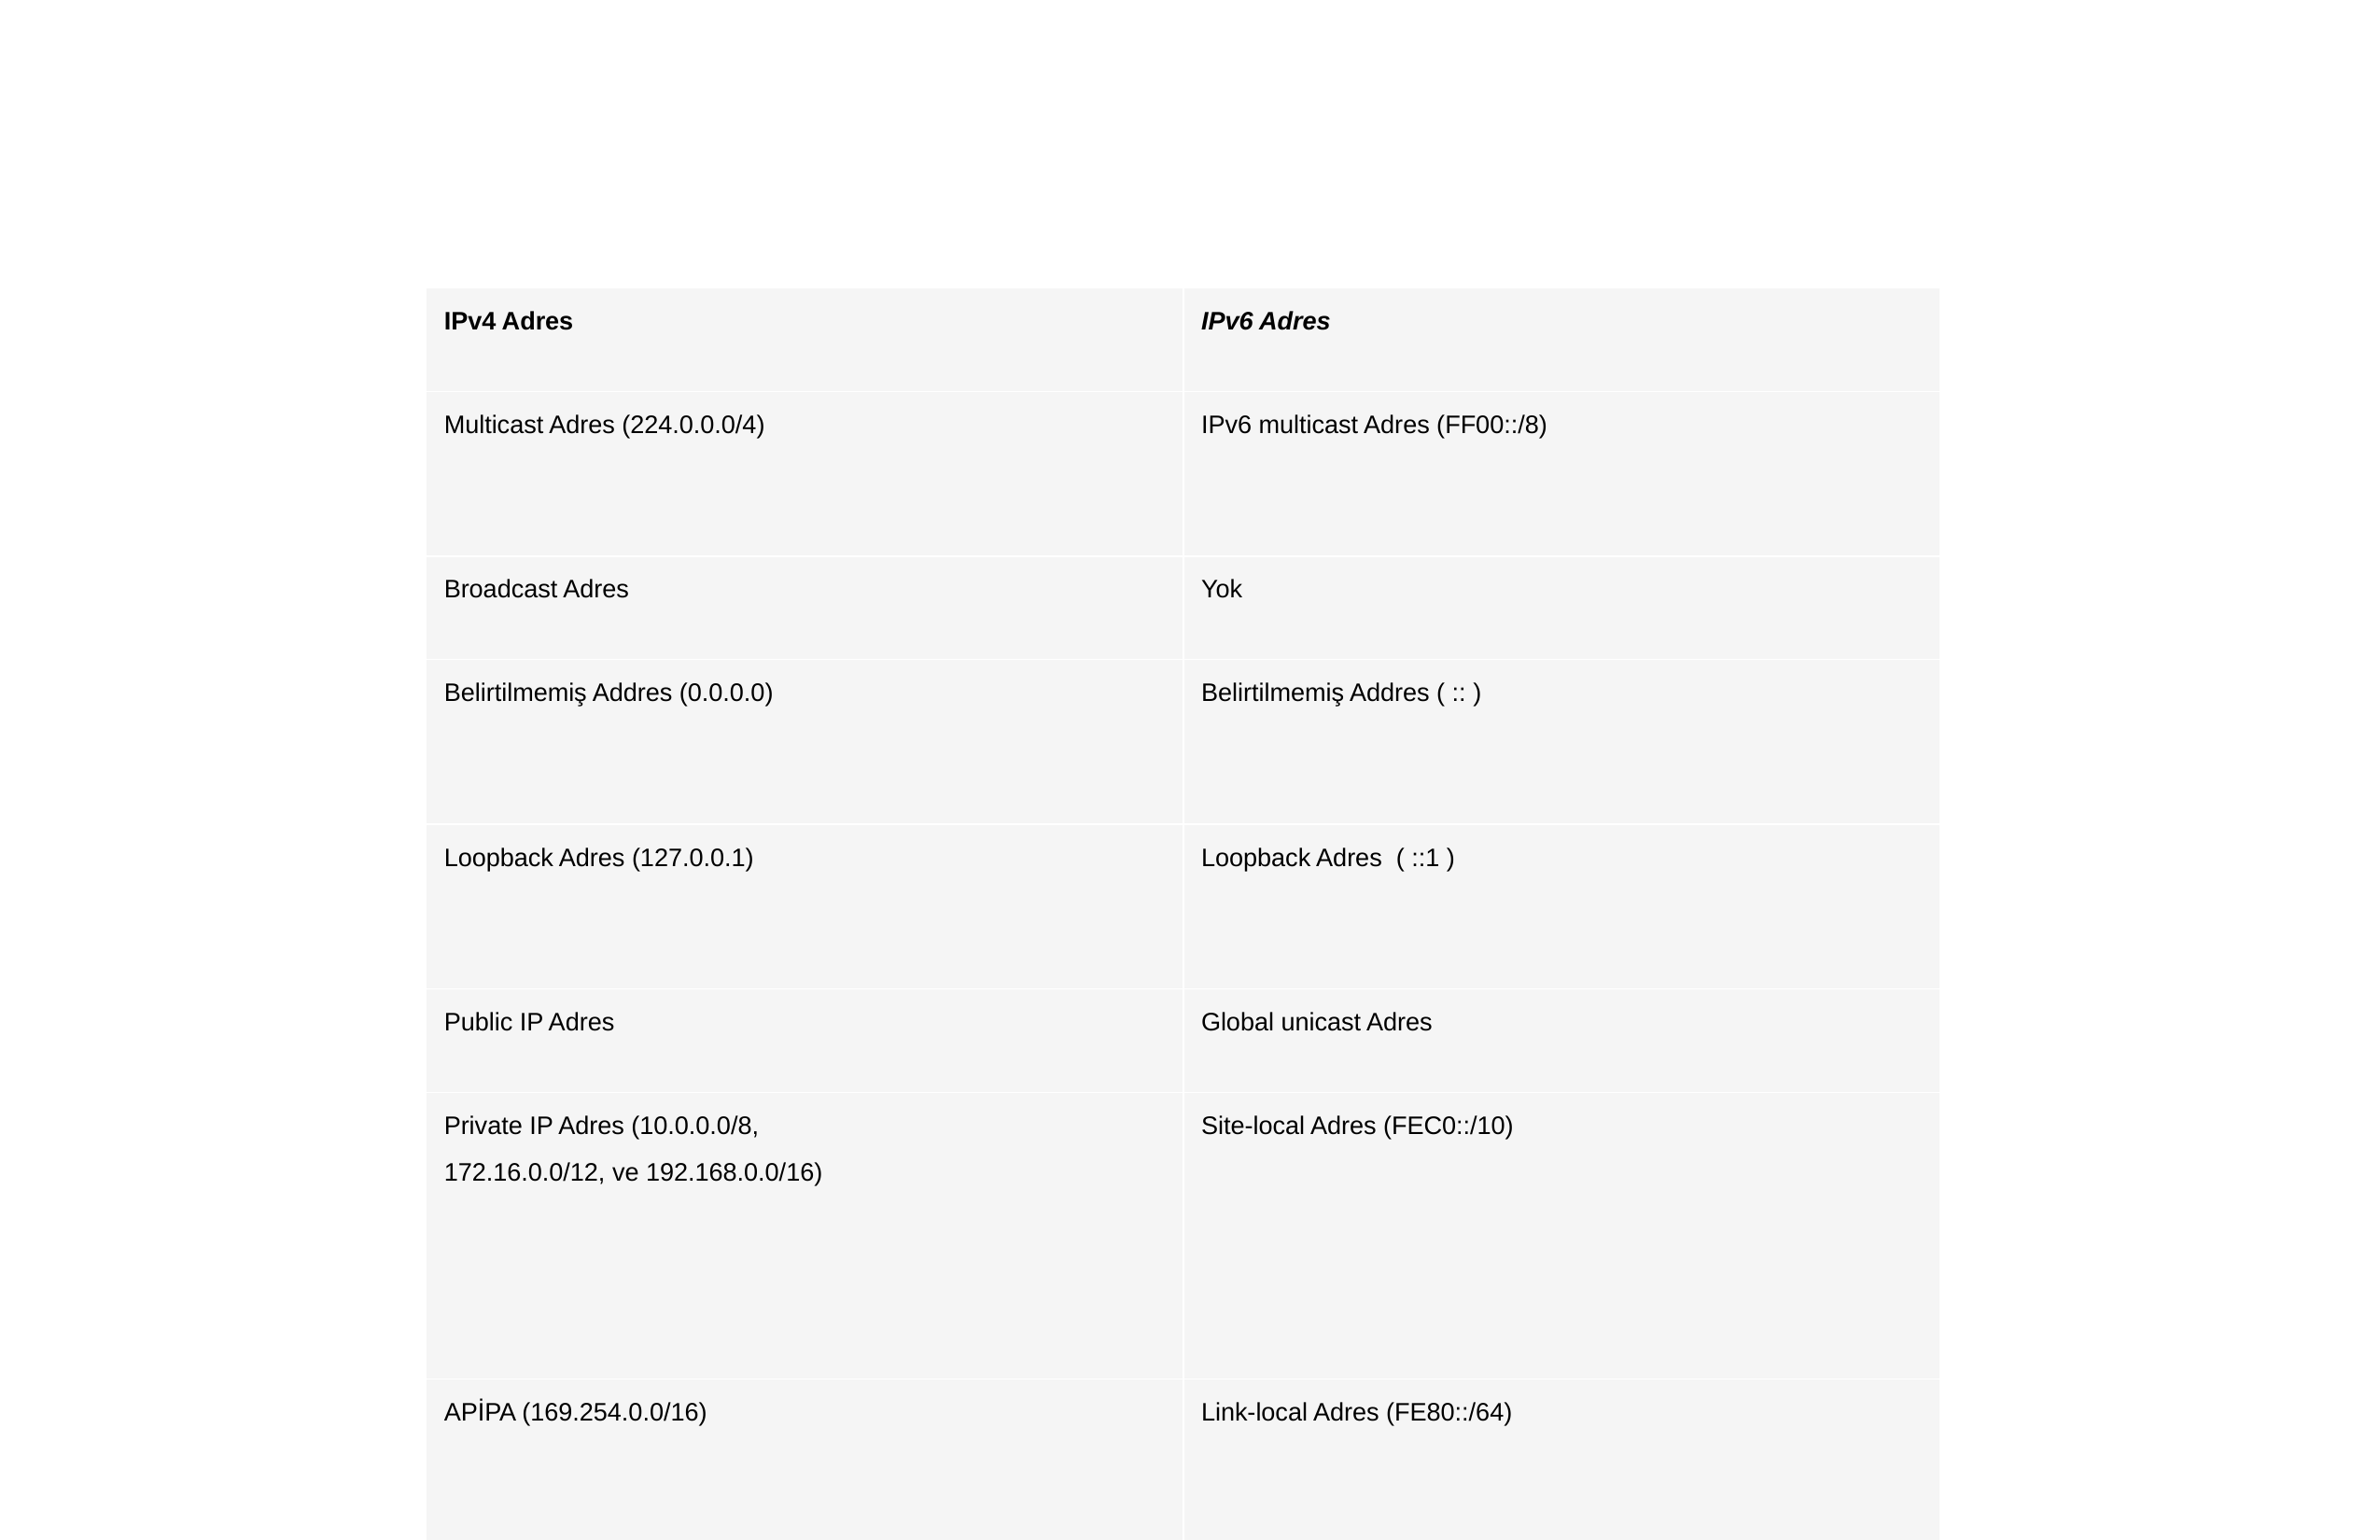

IPv4 Adres
IPv6 Adres
Multicast Adres (224.0.0.0/4)
IPv6 multicast Adres (FF00::/8)
Broadcast Adres
Yok
Belirtilmemiş Addres (0.0.0.0)
Belirtilmemiş Addres ( :: )
Loopback Adres (127.0.0.1)
Loopback Adres ( ::1 )
Public IP Adres
Global unicast Adres
Private IP Adres (10.0.0.0/8,
Site-local Adres (FEC0::/10)
172.16.0.0/12, ve 192.168.0.0/16)
APİPA (169.254.0.0/16)
Link-local Adres (FE80::/64)